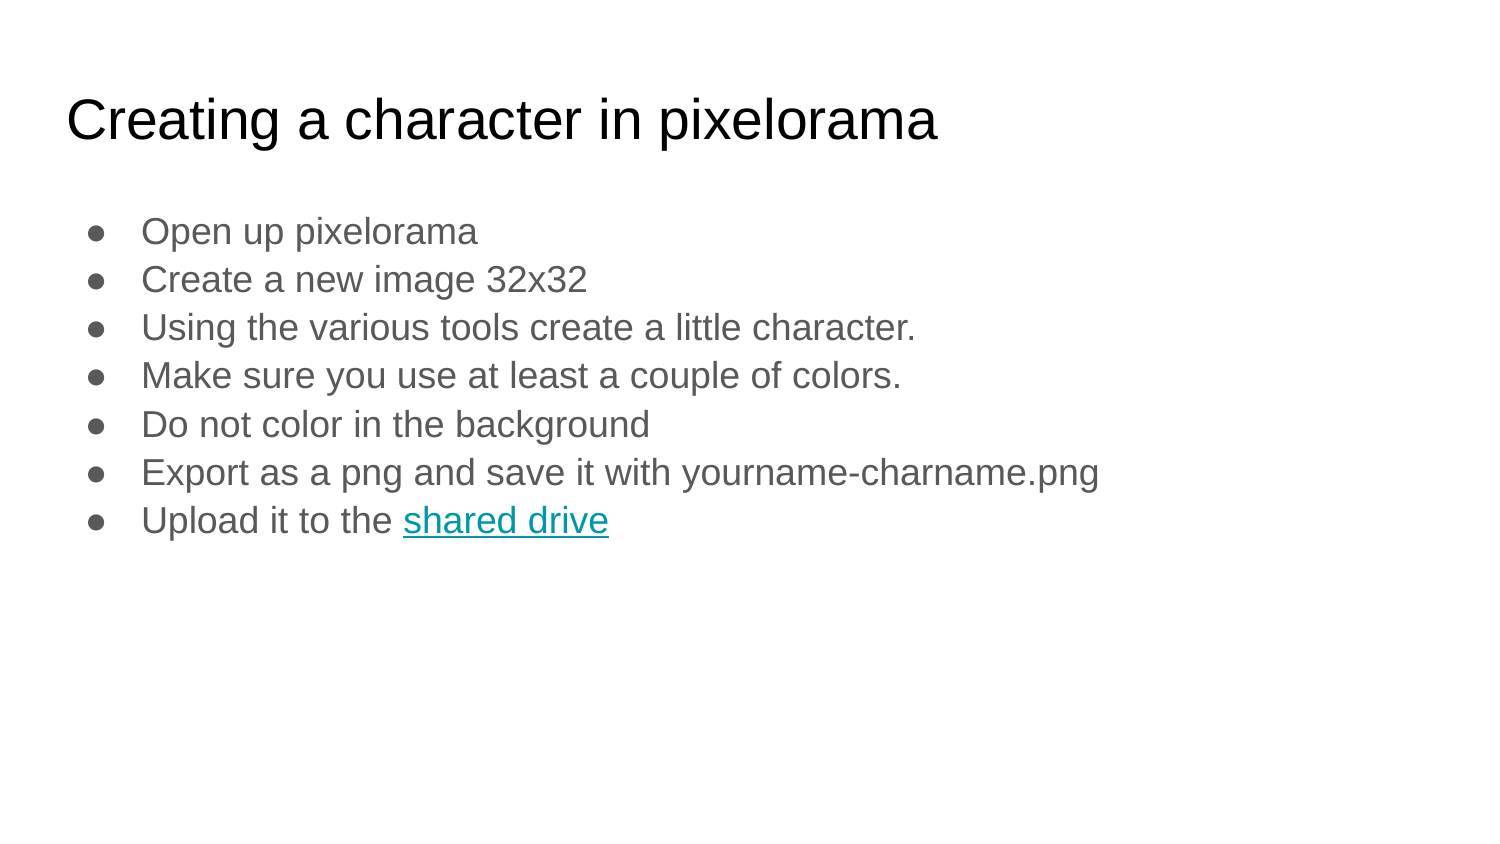

# Creating a character in pixelorama
Open up pixelorama
Create a new image 32x32
Using the various tools create a little character.
Make sure you use at least a couple of colors.
Do not color in the background
Export as a png and save it with yourname-charname.png
Upload it to the shared drive